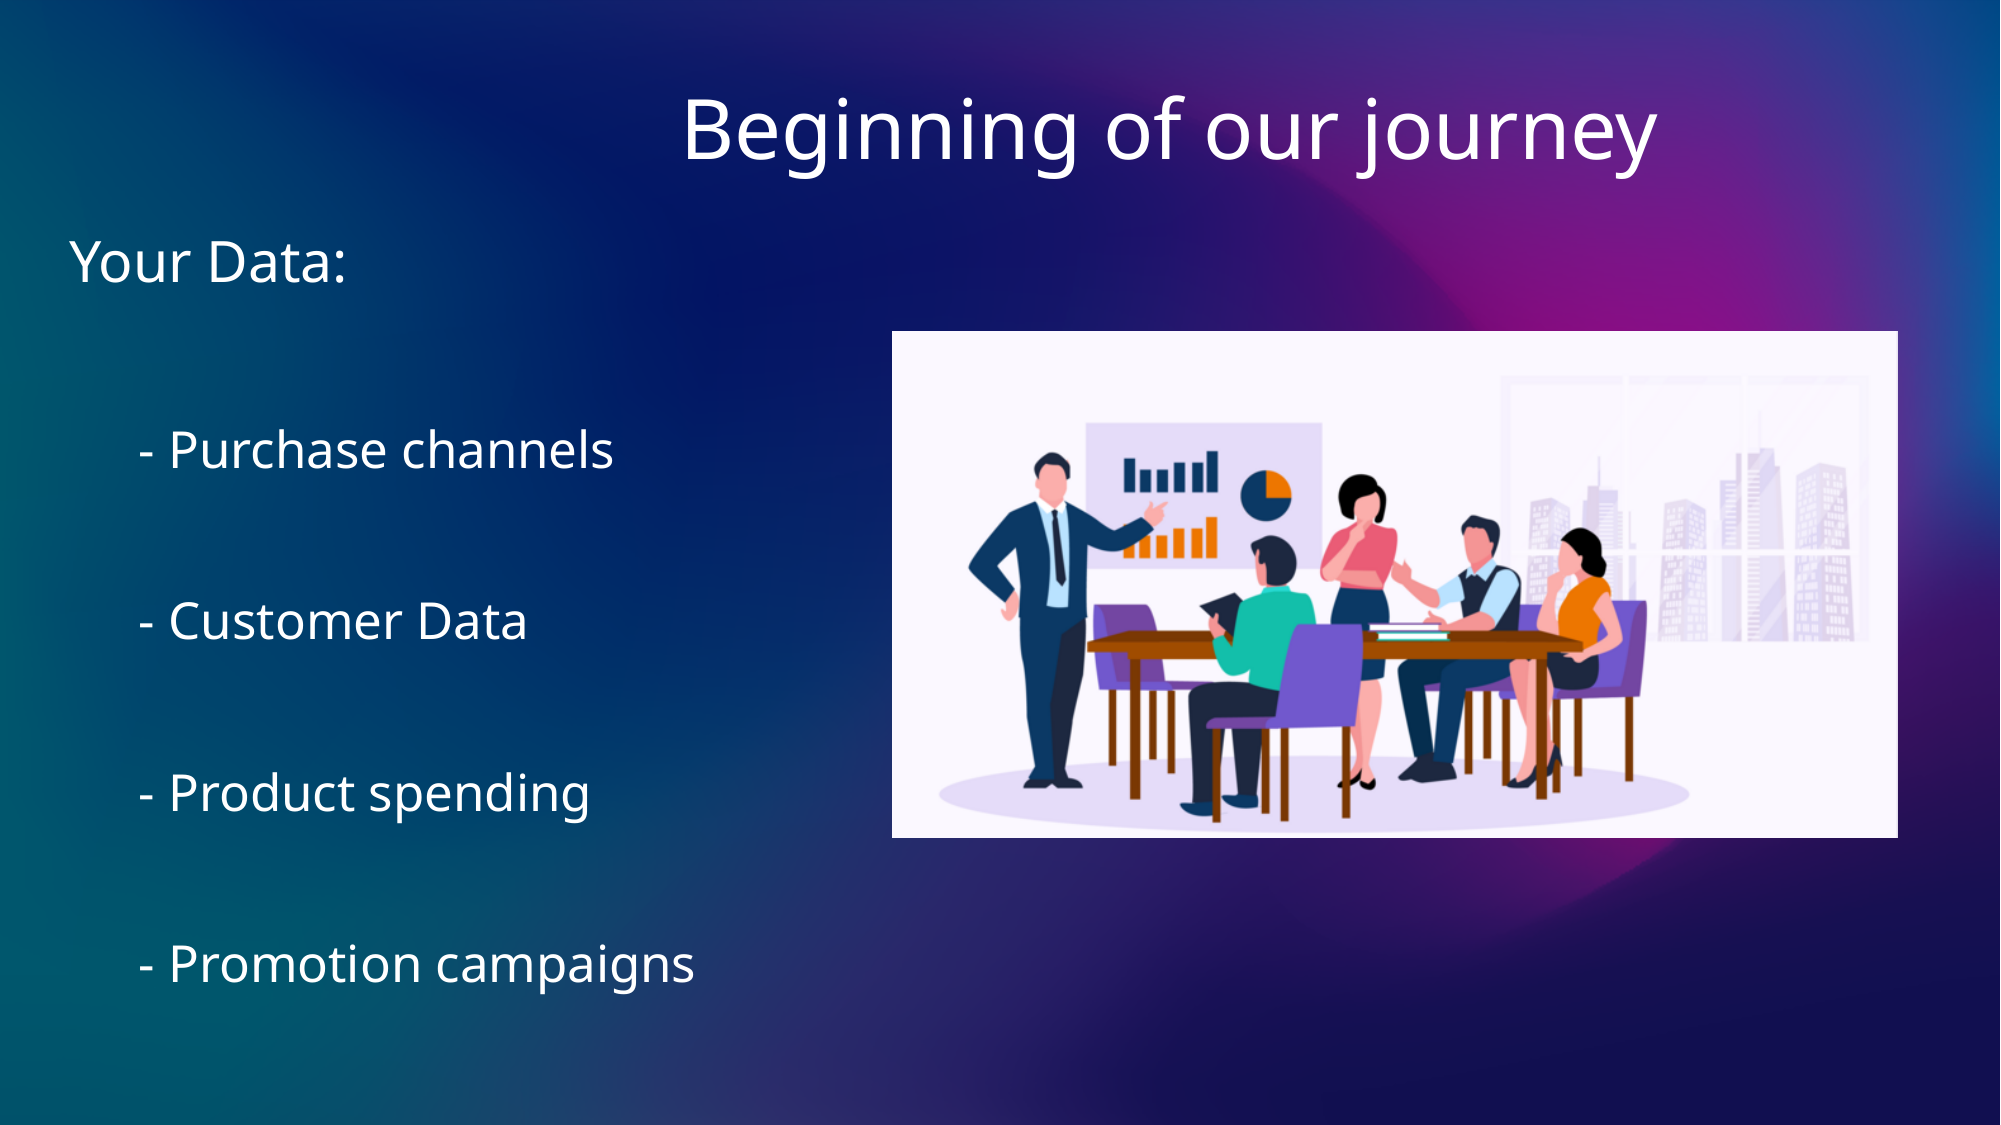

# Beginning of our journey
Your Data:
- Purchase channels
- Customer Data
- Product spending
- Promotion campaigns